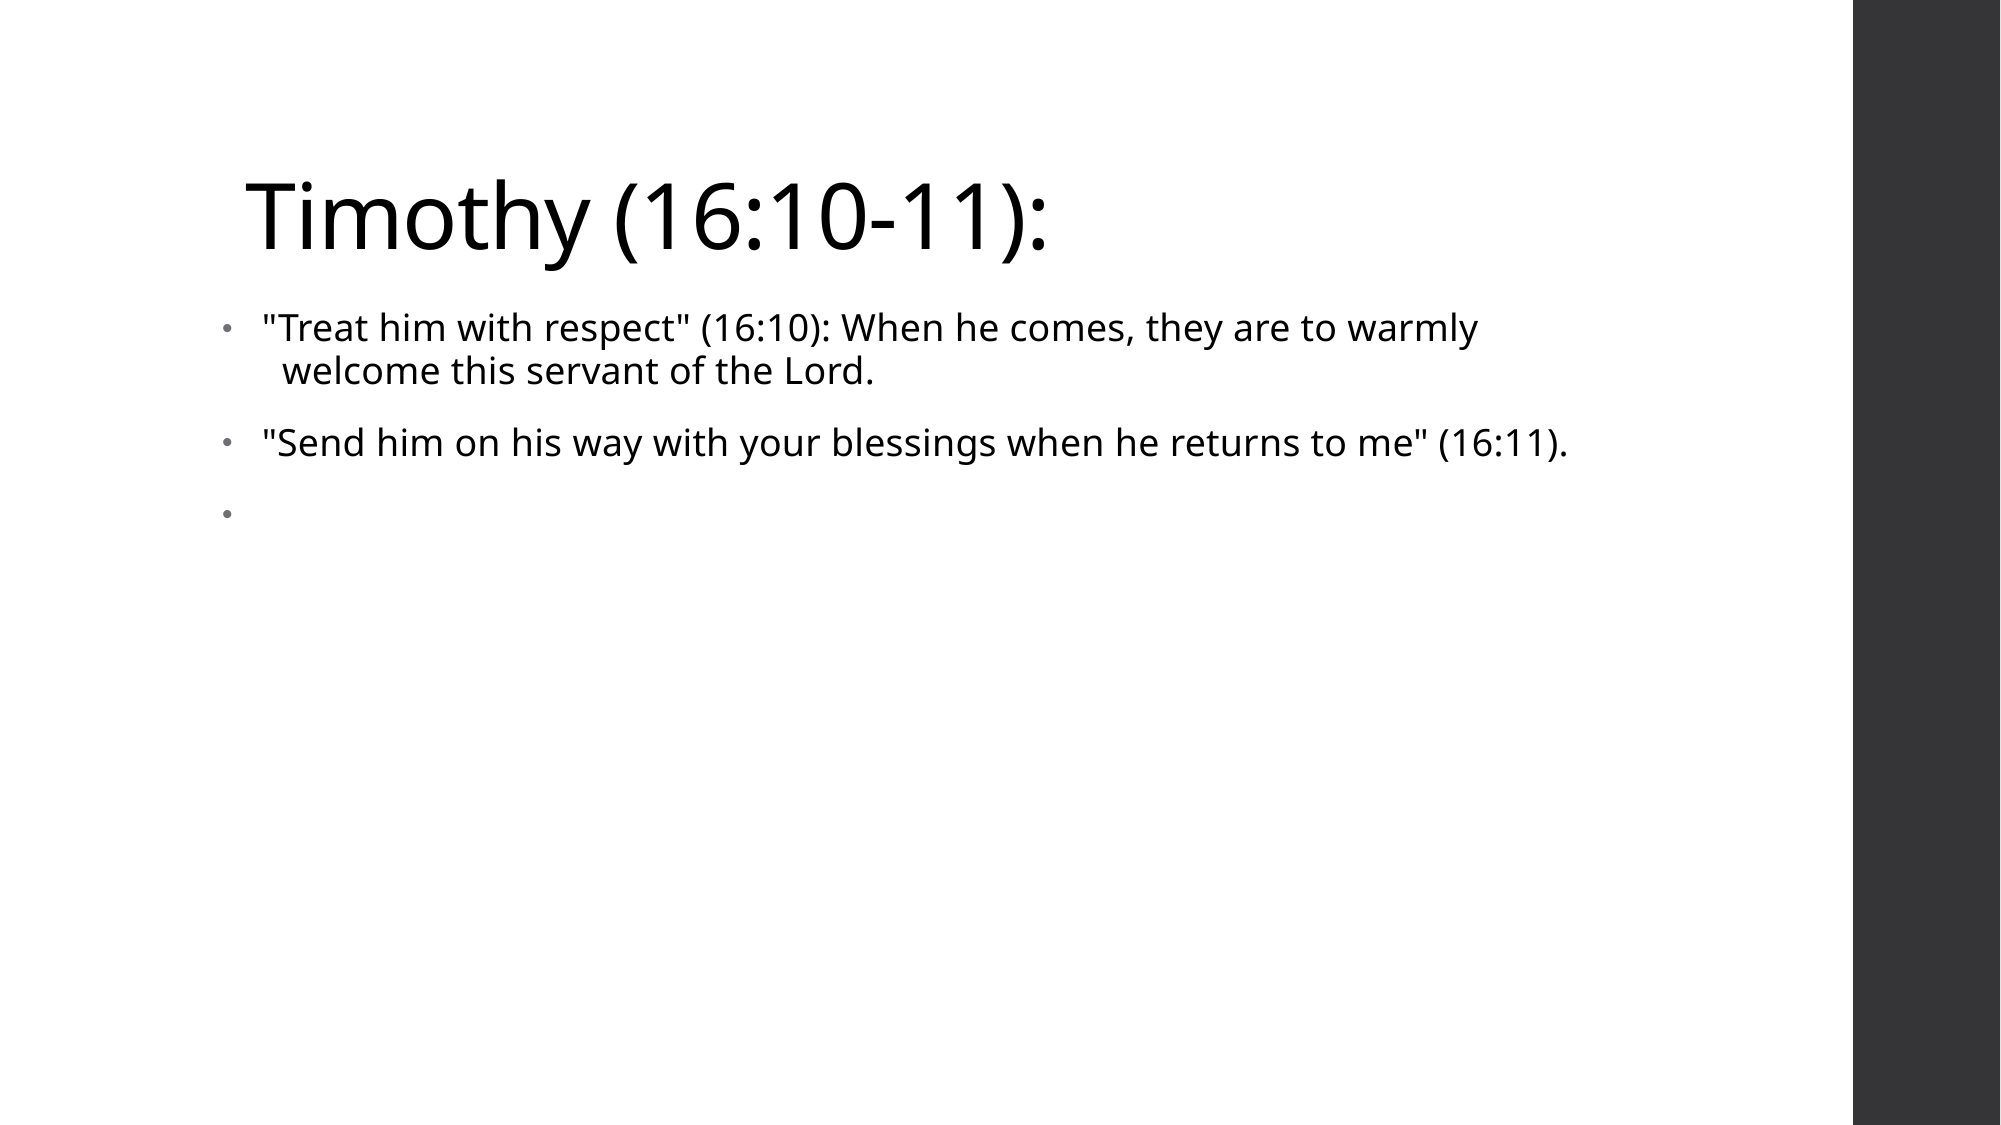

# Timothy (16:10-11):
 "Treat him with respect" (16:10): When he comes, they are to warmly welcome this servant of the Lord.
 "Send him on his way with your blessings when he returns to me" (16:11).